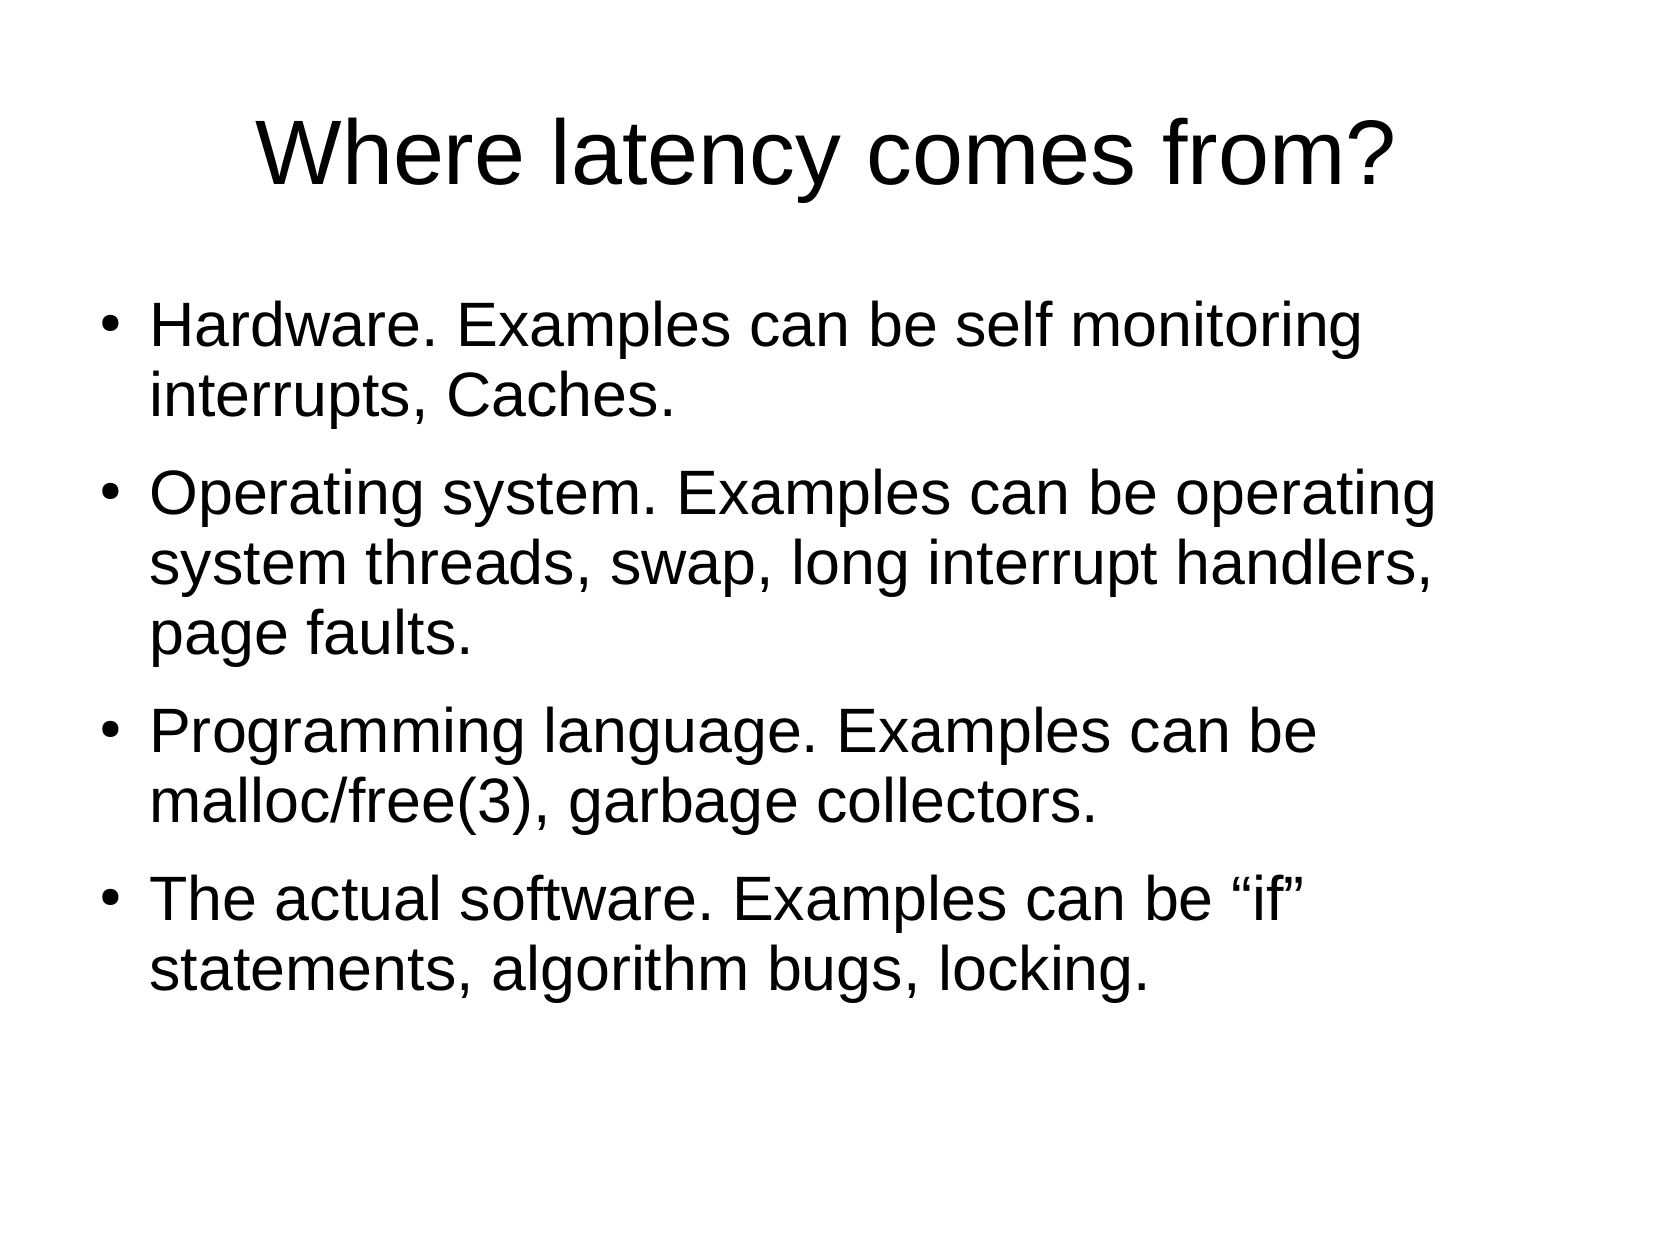

# Where latency comes from?
Hardware. Examples can be self monitoring interrupts, Caches.
Operating system. Examples can be operating system threads, swap, long interrupt handlers, page faults.
Programming language. Examples can be malloc/free(3), garbage collectors.
The actual software. Examples can be “if” statements, algorithm bugs, locking.